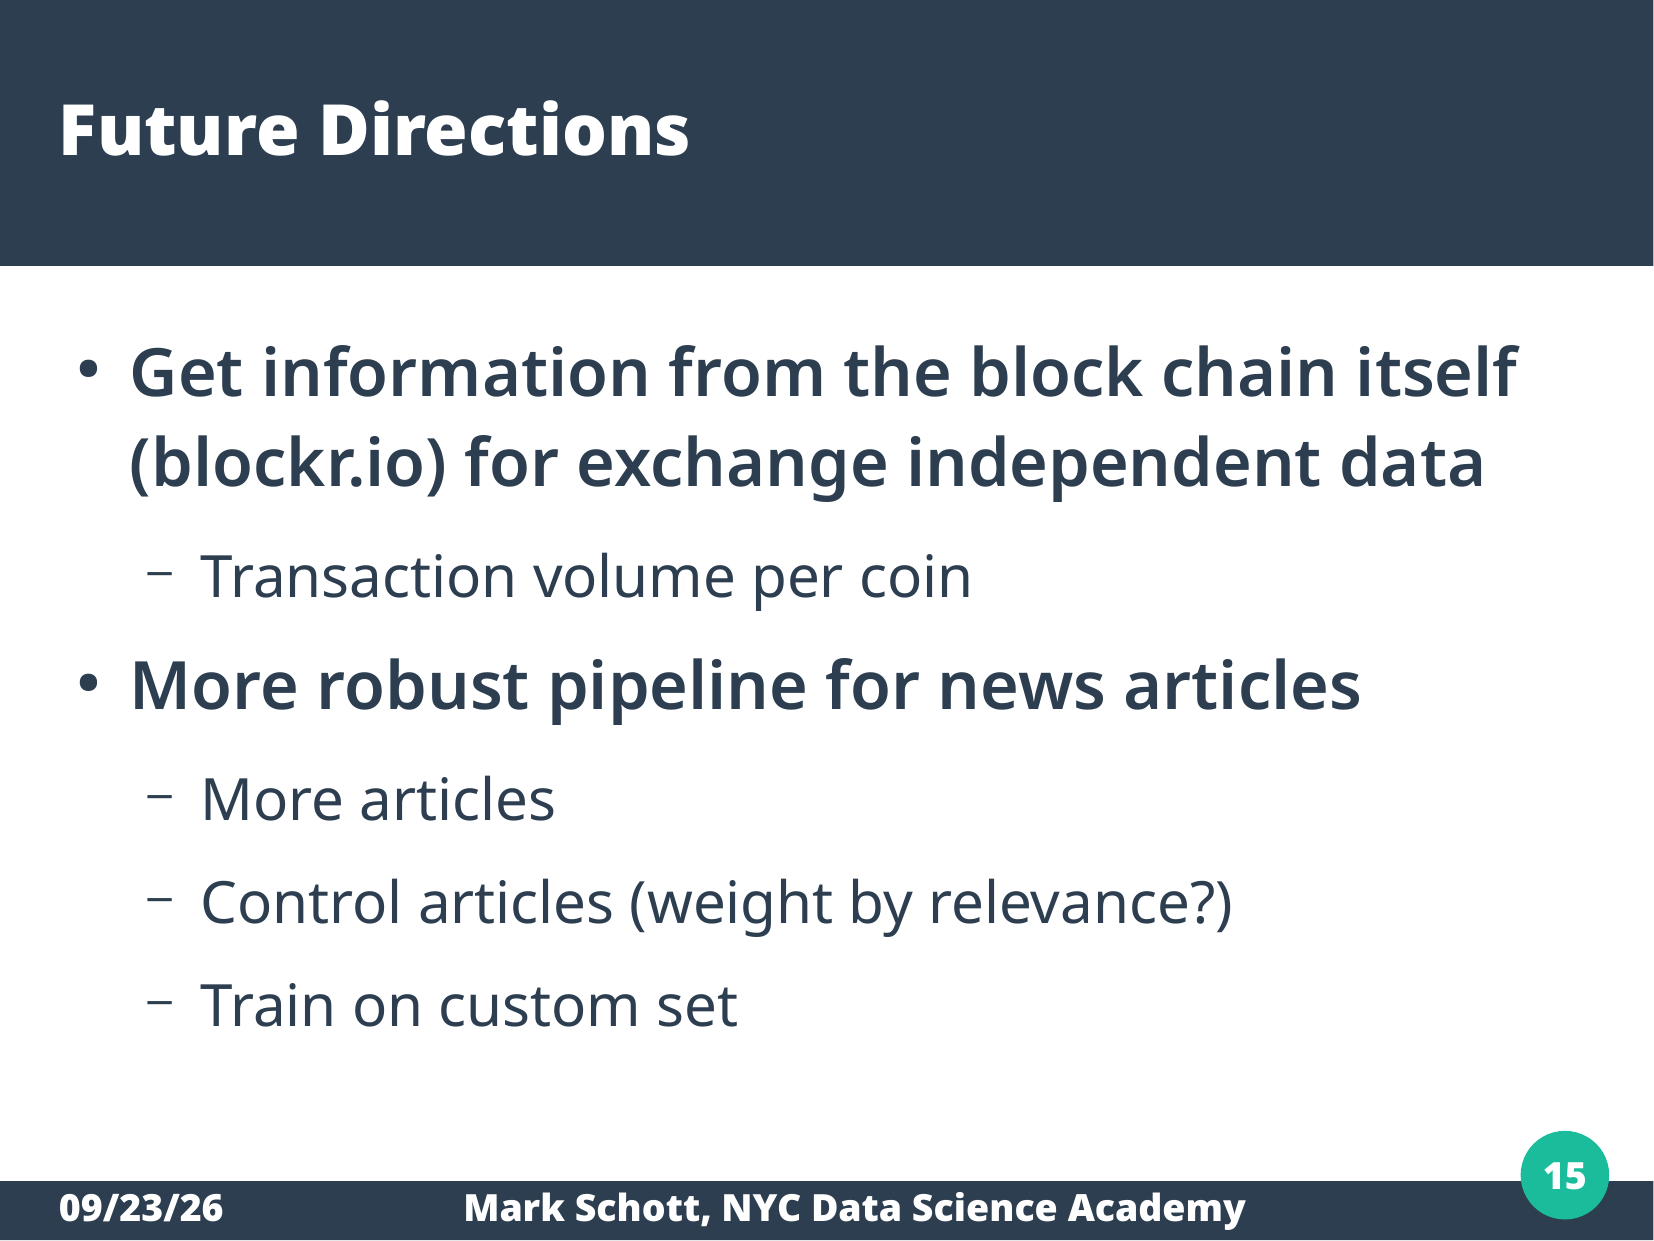

# Future Directions
Get information from the block chain itself (blockr.io) for exchange independent data
Transaction volume per coin
More robust pipeline for news articles
More articles
Control articles (weight by relevance?)
Train on custom set
15
Mark Schott, NYC Data Science Academy